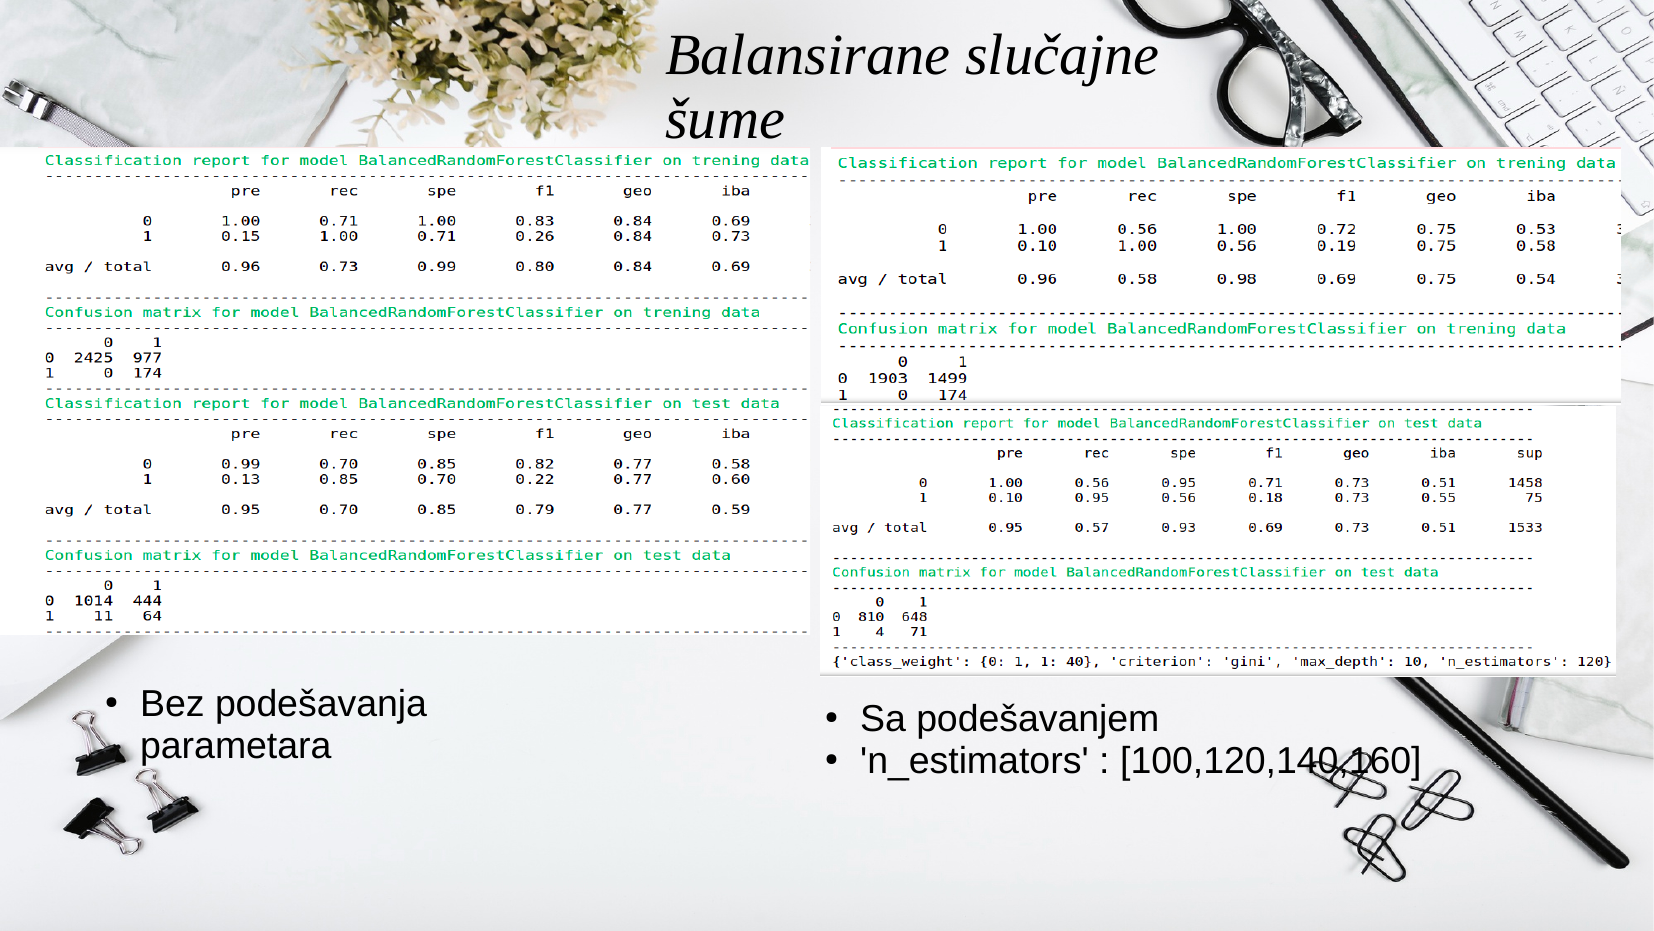

Balansirane slučajne šume
Bez podešavanja parametara
Sa podešavanjem
'n_estimators' : [100,120,140,160]